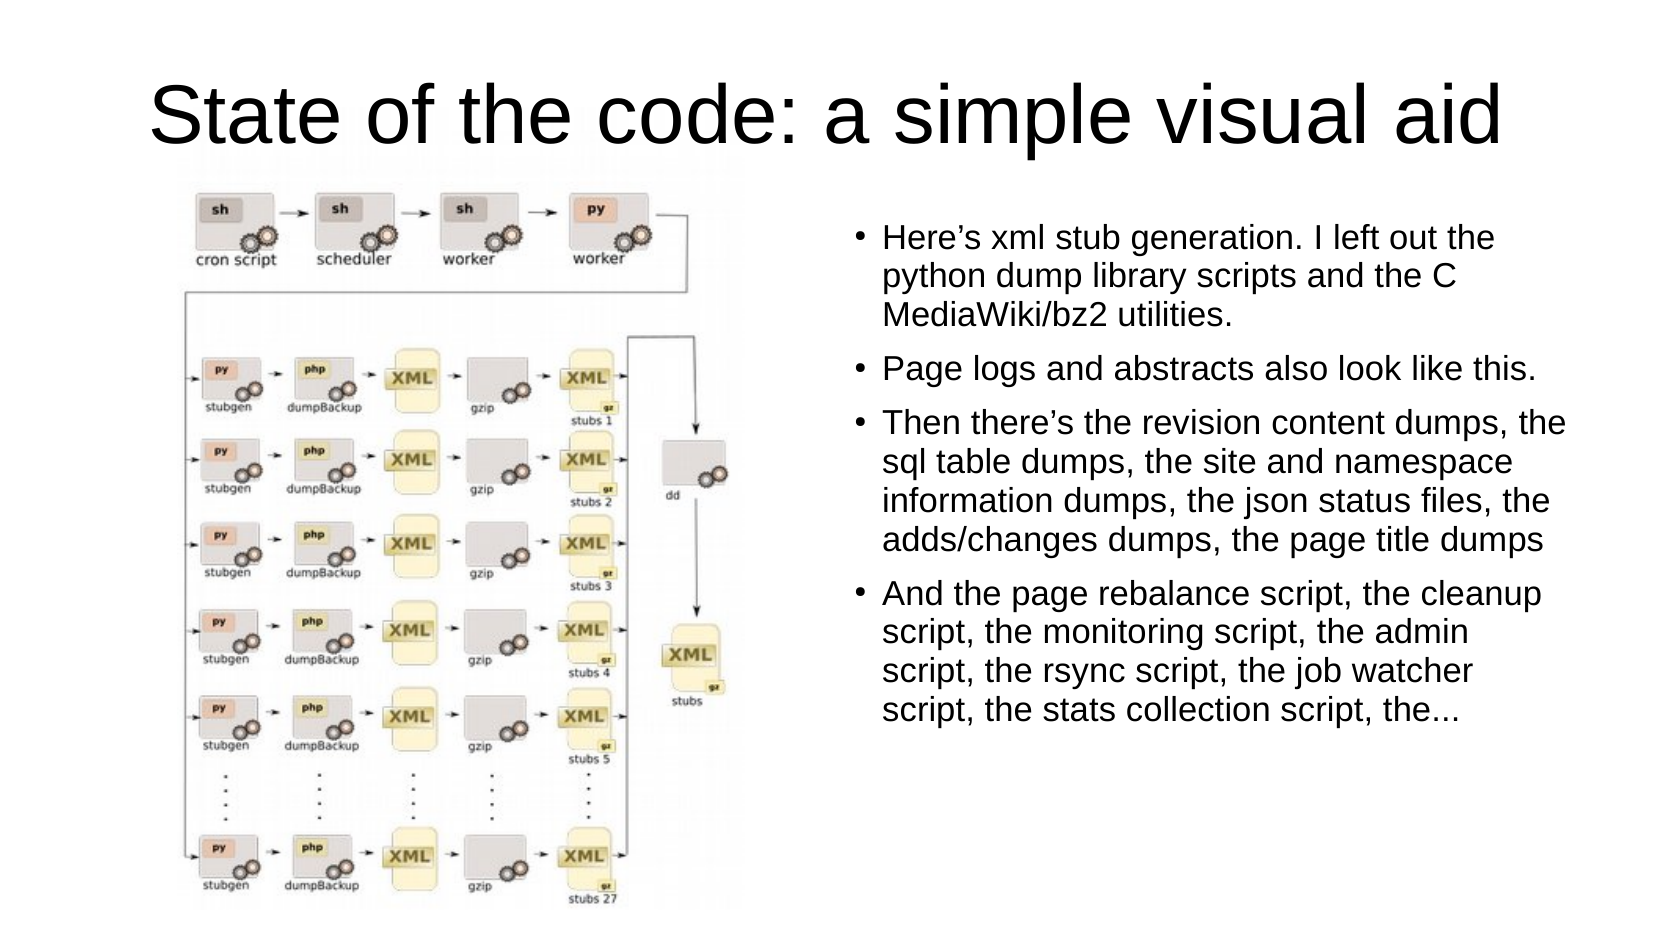

# State of the code: a simple visual aid
Here’s xml stub generation. I left out the python dump library scripts and the C MediaWiki/bz2 utilities.
Page logs and abstracts also look like this.
Then there’s the revision content dumps, the sql table dumps, the site and namespace information dumps, the json status files, the adds/changes dumps, the page title dumps
And the page rebalance script, the cleanup script, the monitoring script, the admin script, the rsync script, the job watcher script, the stats collection script, the...